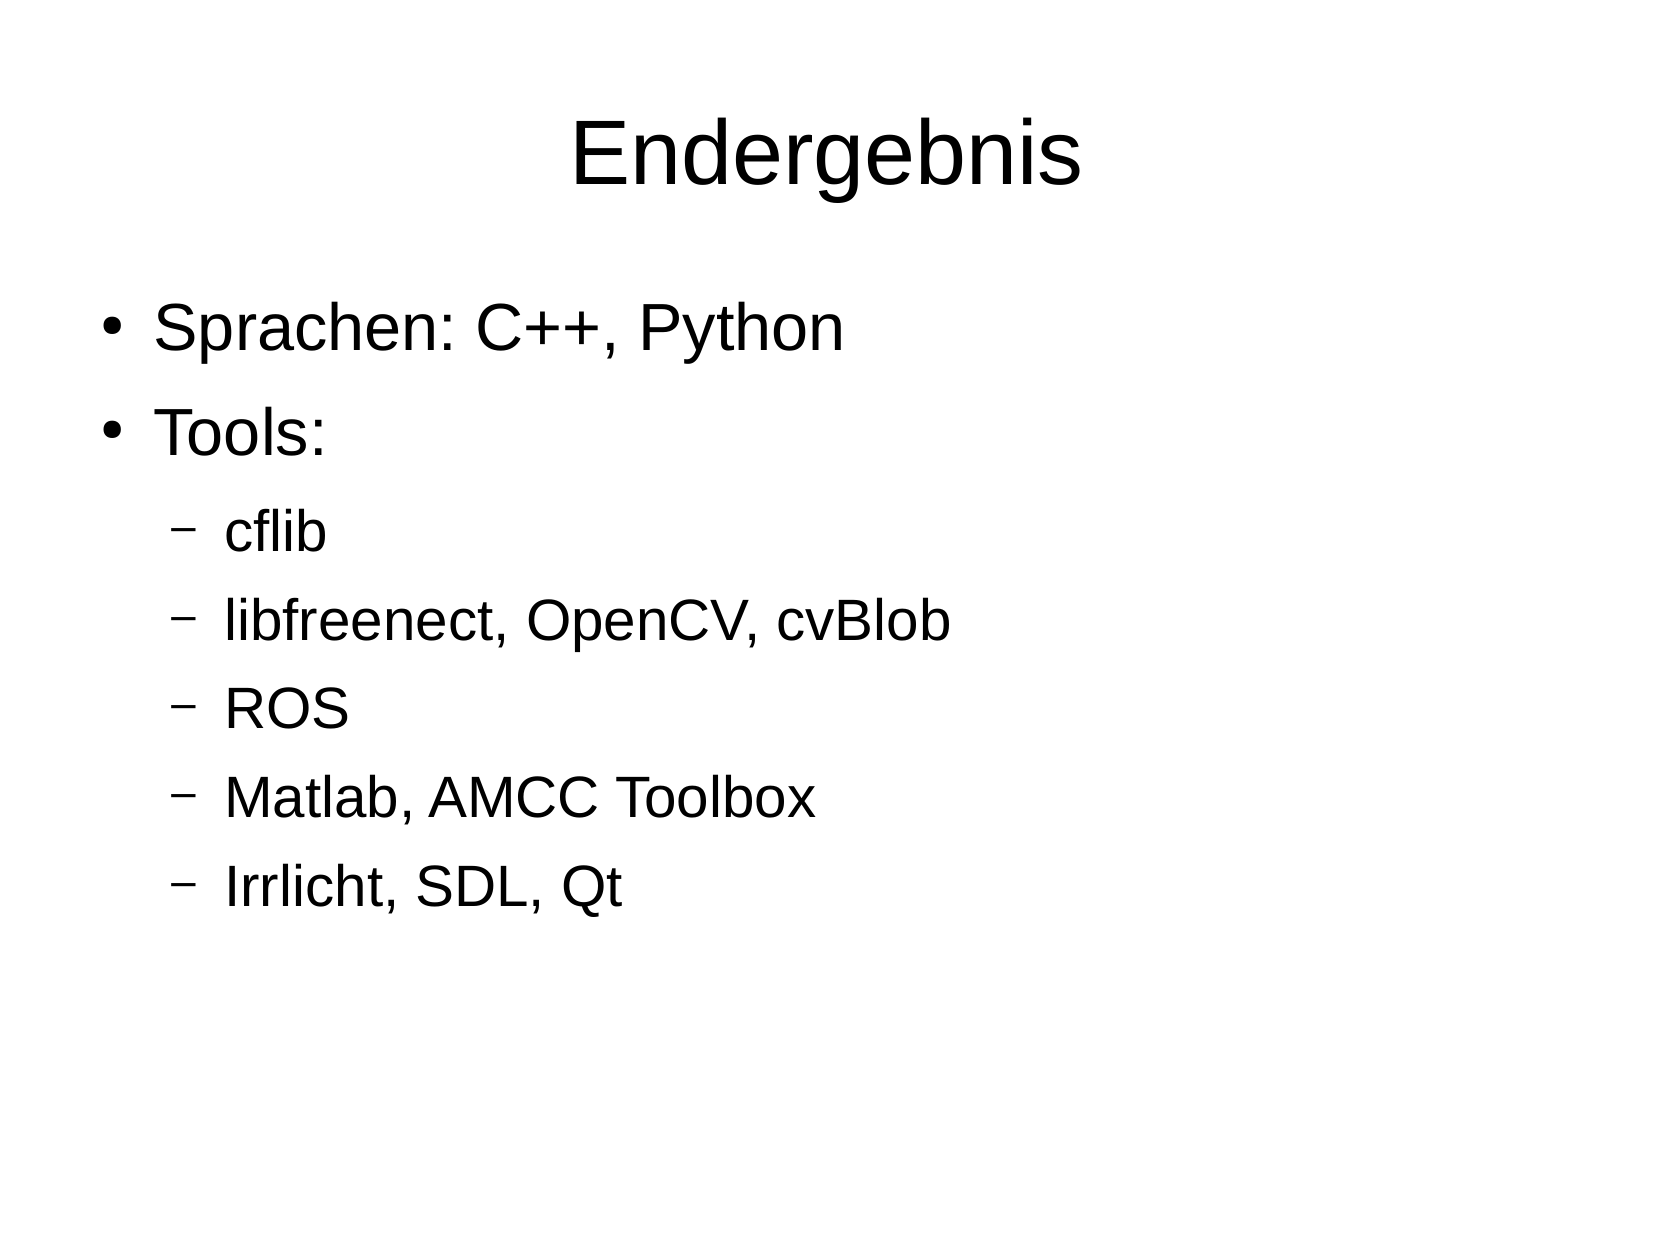

# Endergebnis
Sprachen: C++, Python
Tools:
cflib
libfreenect, OpenCV, cvBlob
ROS
Matlab, AMCC Toolbox
Irrlicht, SDL, Qt